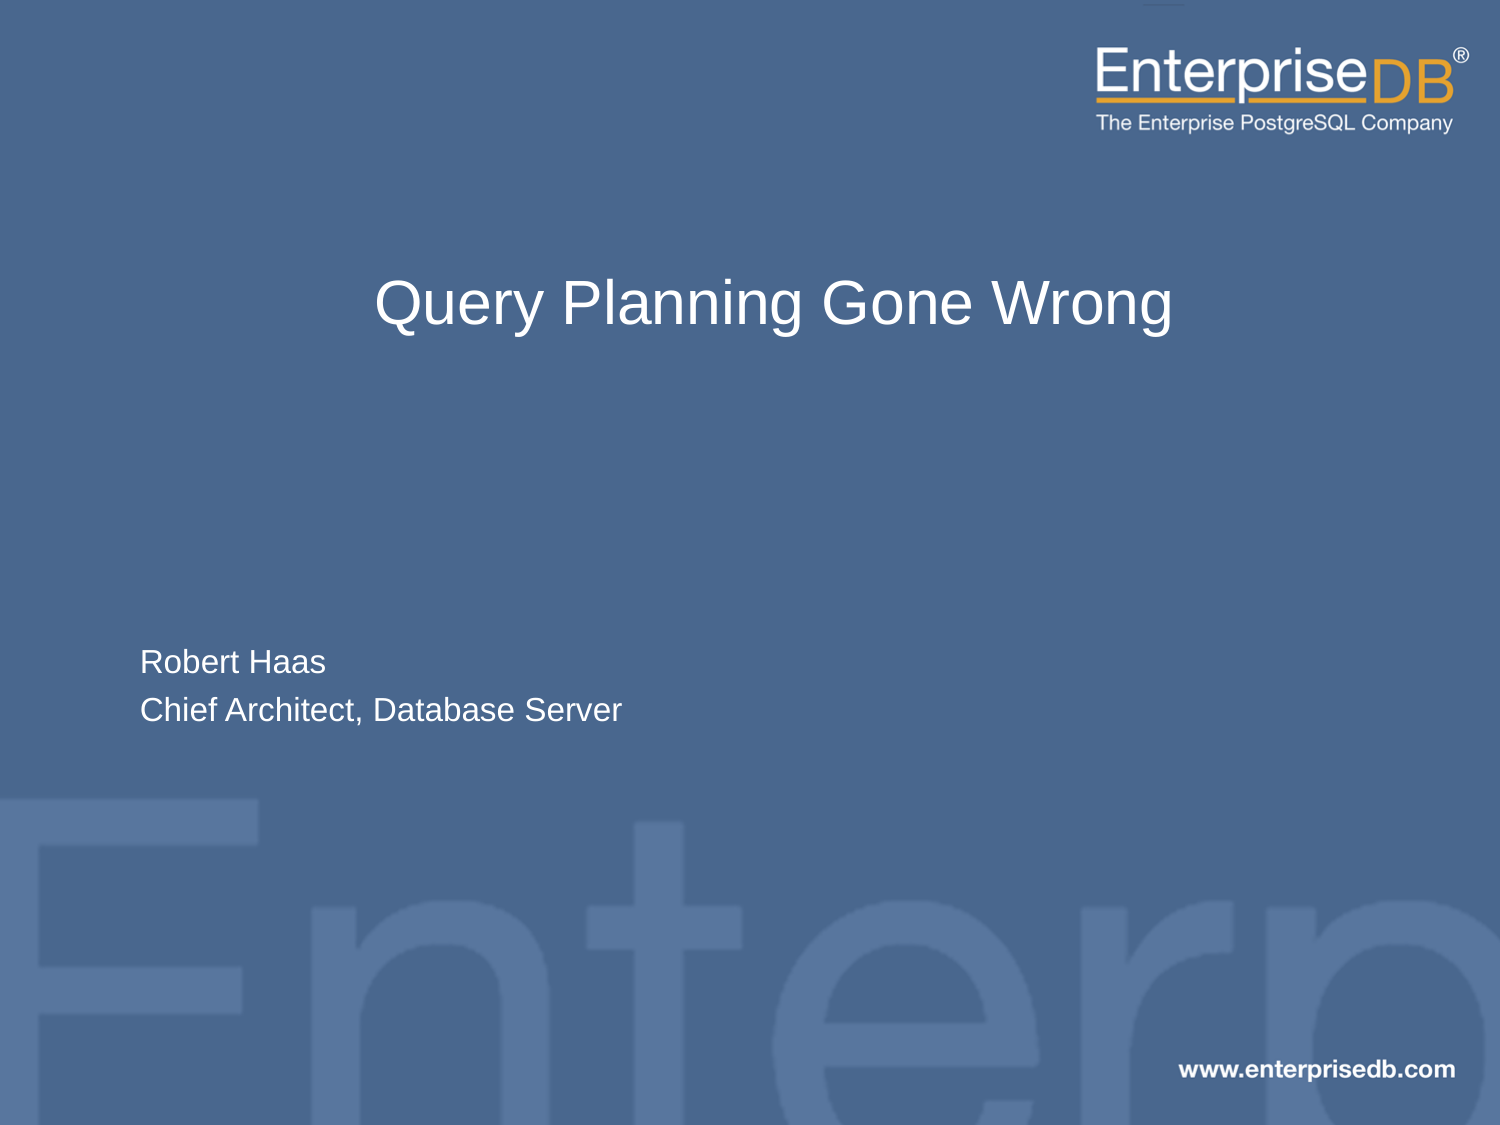

# Query Planning Gone Wrong
Robert Haas
Chief Architect, Database Server